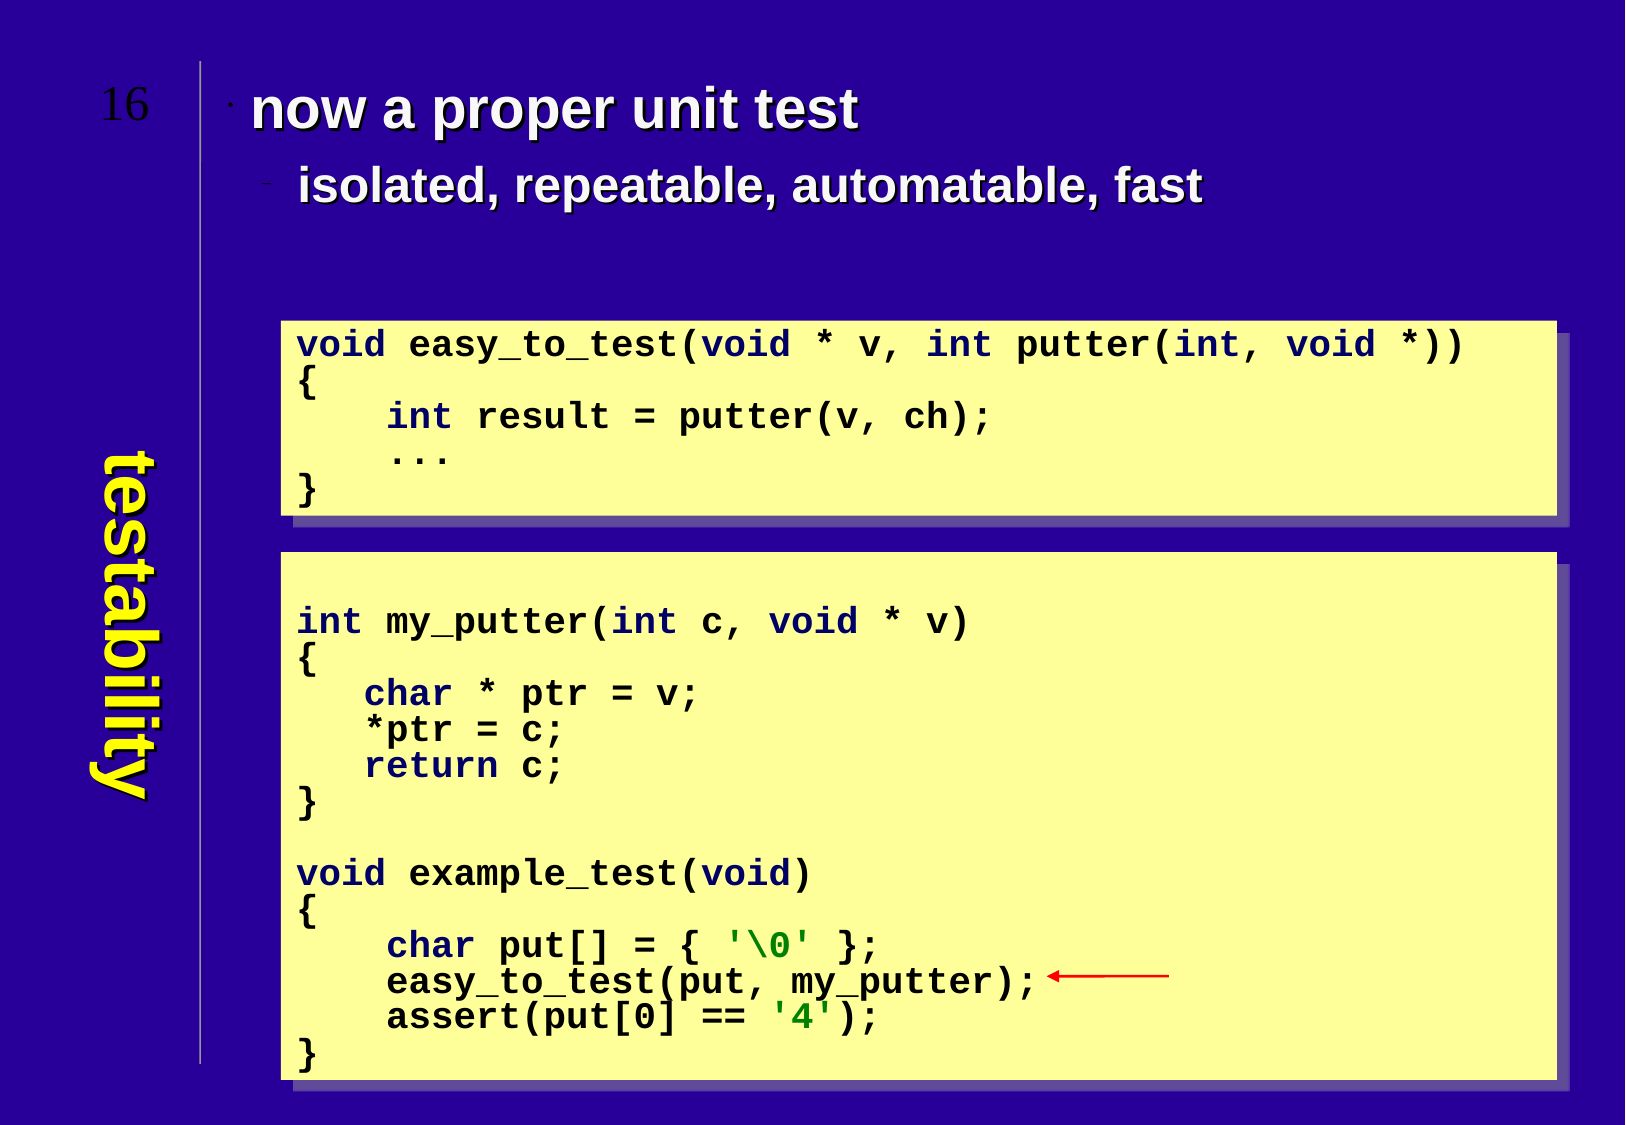

16
 now a proper unit test
isolated, repeatable, automatable, fast
# testability
void easy_to_test(void * v, int putter(int, void *))
{
 int result = putter(v, ch);
 ...
}
int my_putter(int c, void * v)
{
 char * ptr = v;
 *ptr = c;
 return c;
}
void example_test(void)
{
 char put[] = { '\0' };
 easy_to_test(put, my_putter);
 assert(put[0] == '4');
}